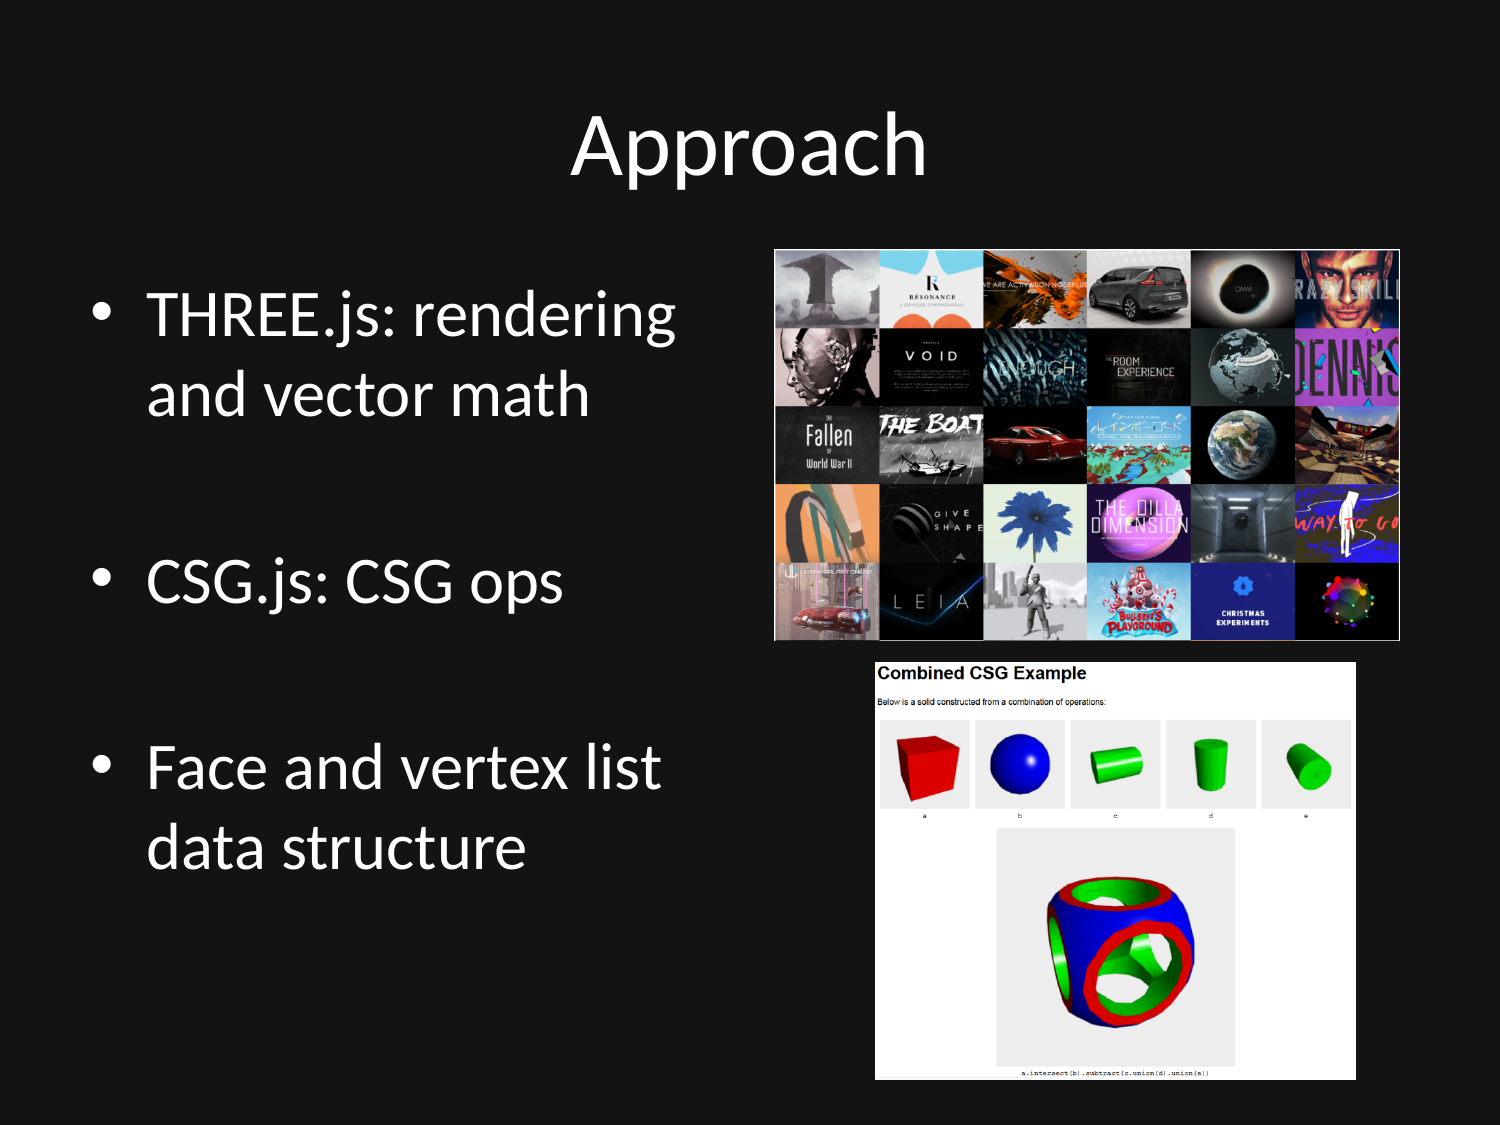

# Approach
THREE.js: rendering and vector math
CSG.js: CSG ops
Face and vertex list data structure